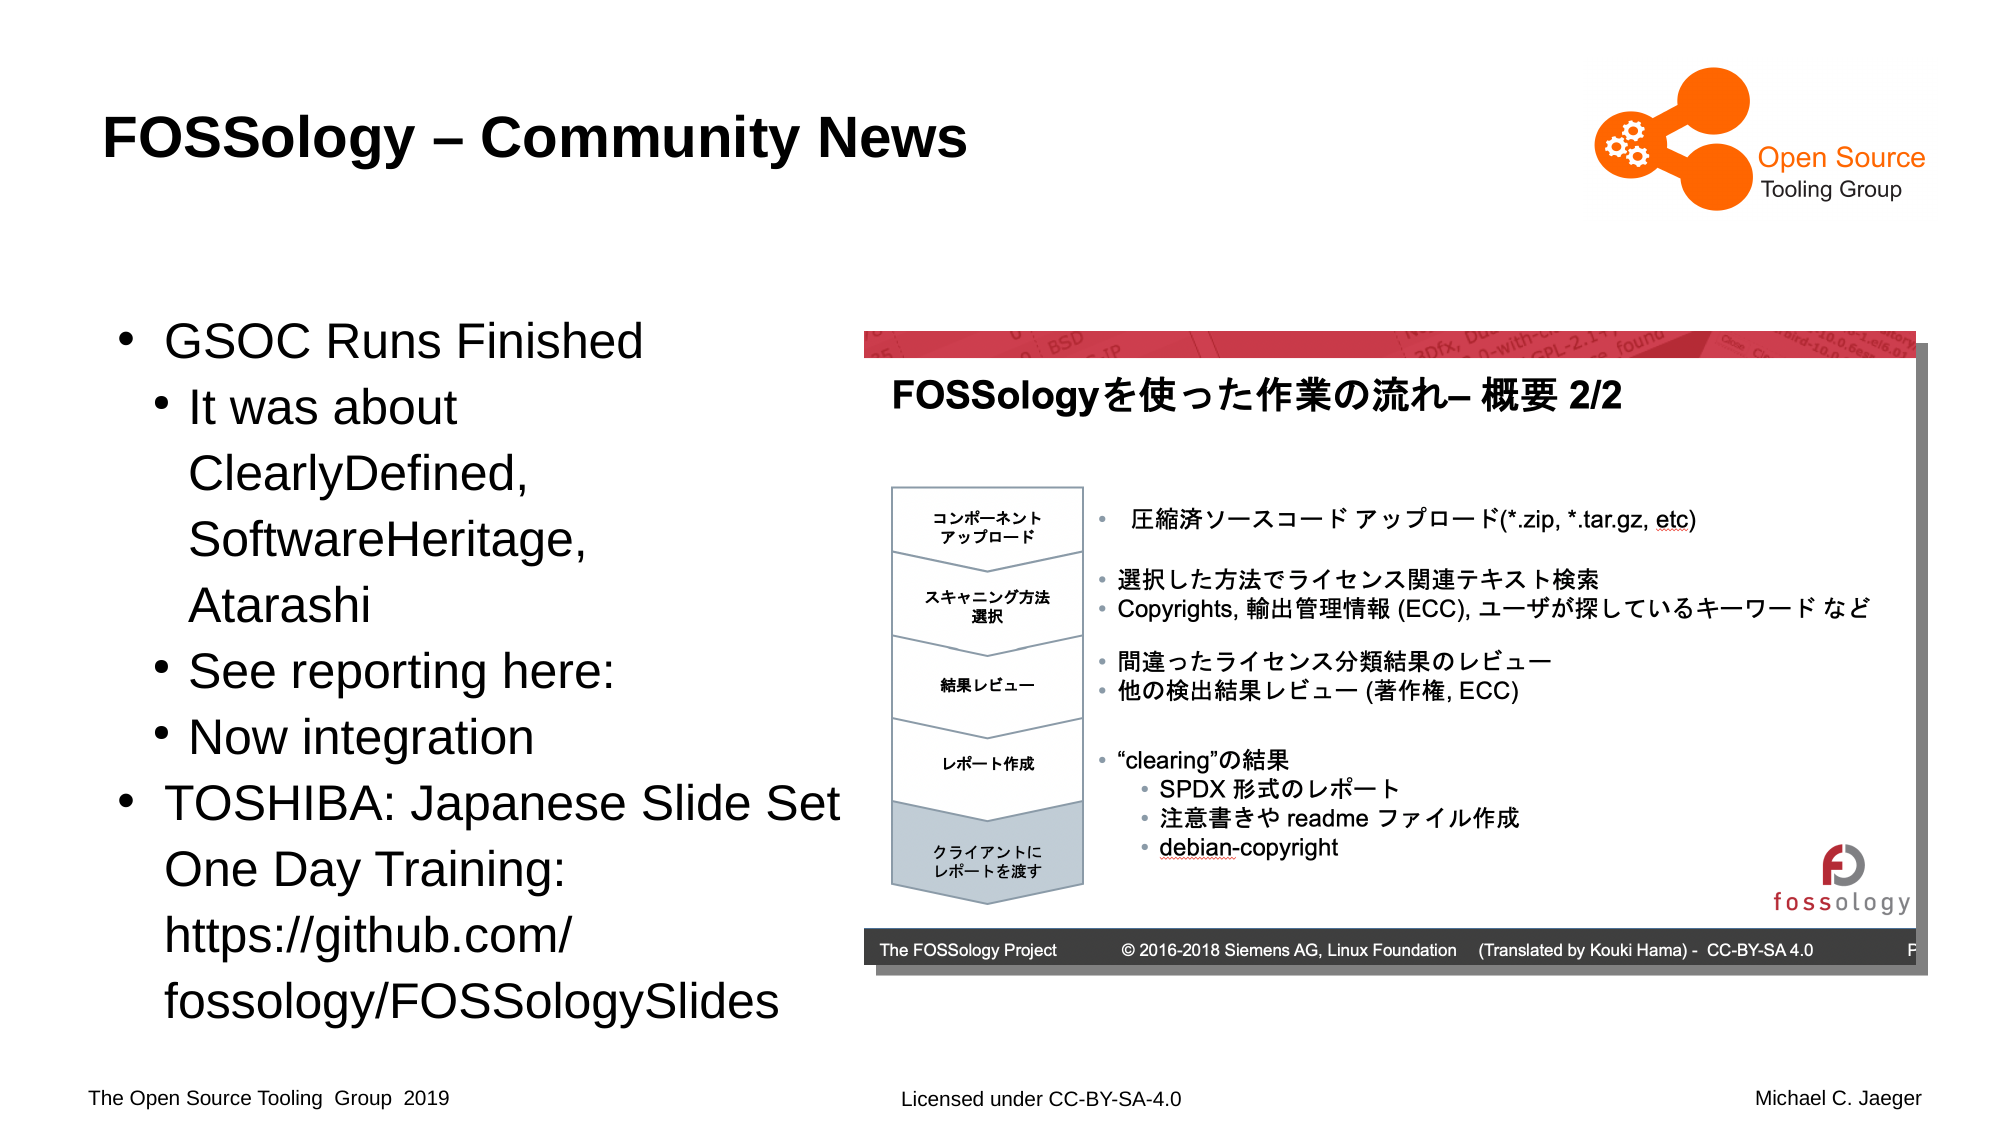

# FOSSology – Community News
GSOC Runs Finished
It was about
ClearlyDefined,
SoftwareHeritage,
Atarashi
See reporting here:
Now integration
TOSHIBA: Japanese Slide Set
One Day Training:
https://github.com/
fossology/FOSSologySlides